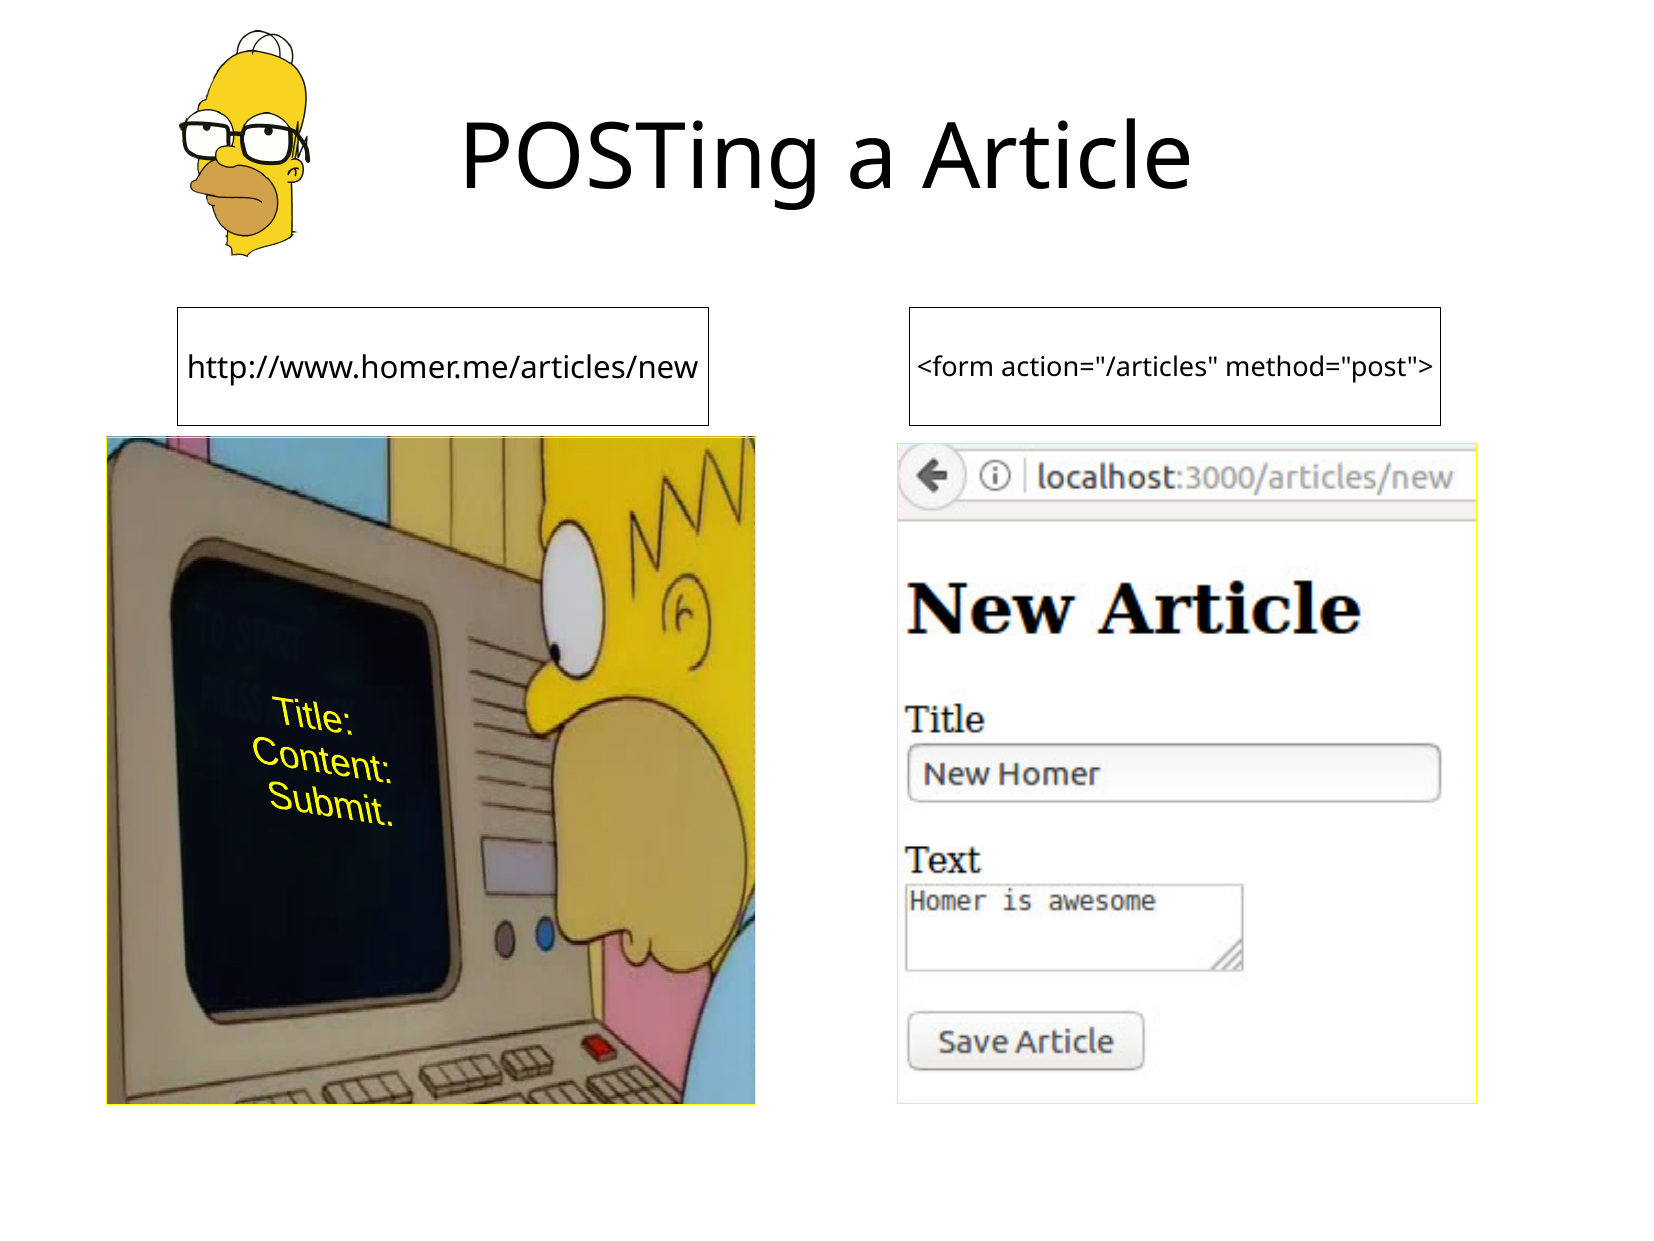

# POSTing a Article
http://www.homer.me/articles/new
<form action="/articles" method="post">
Title:
Content:
Submit.